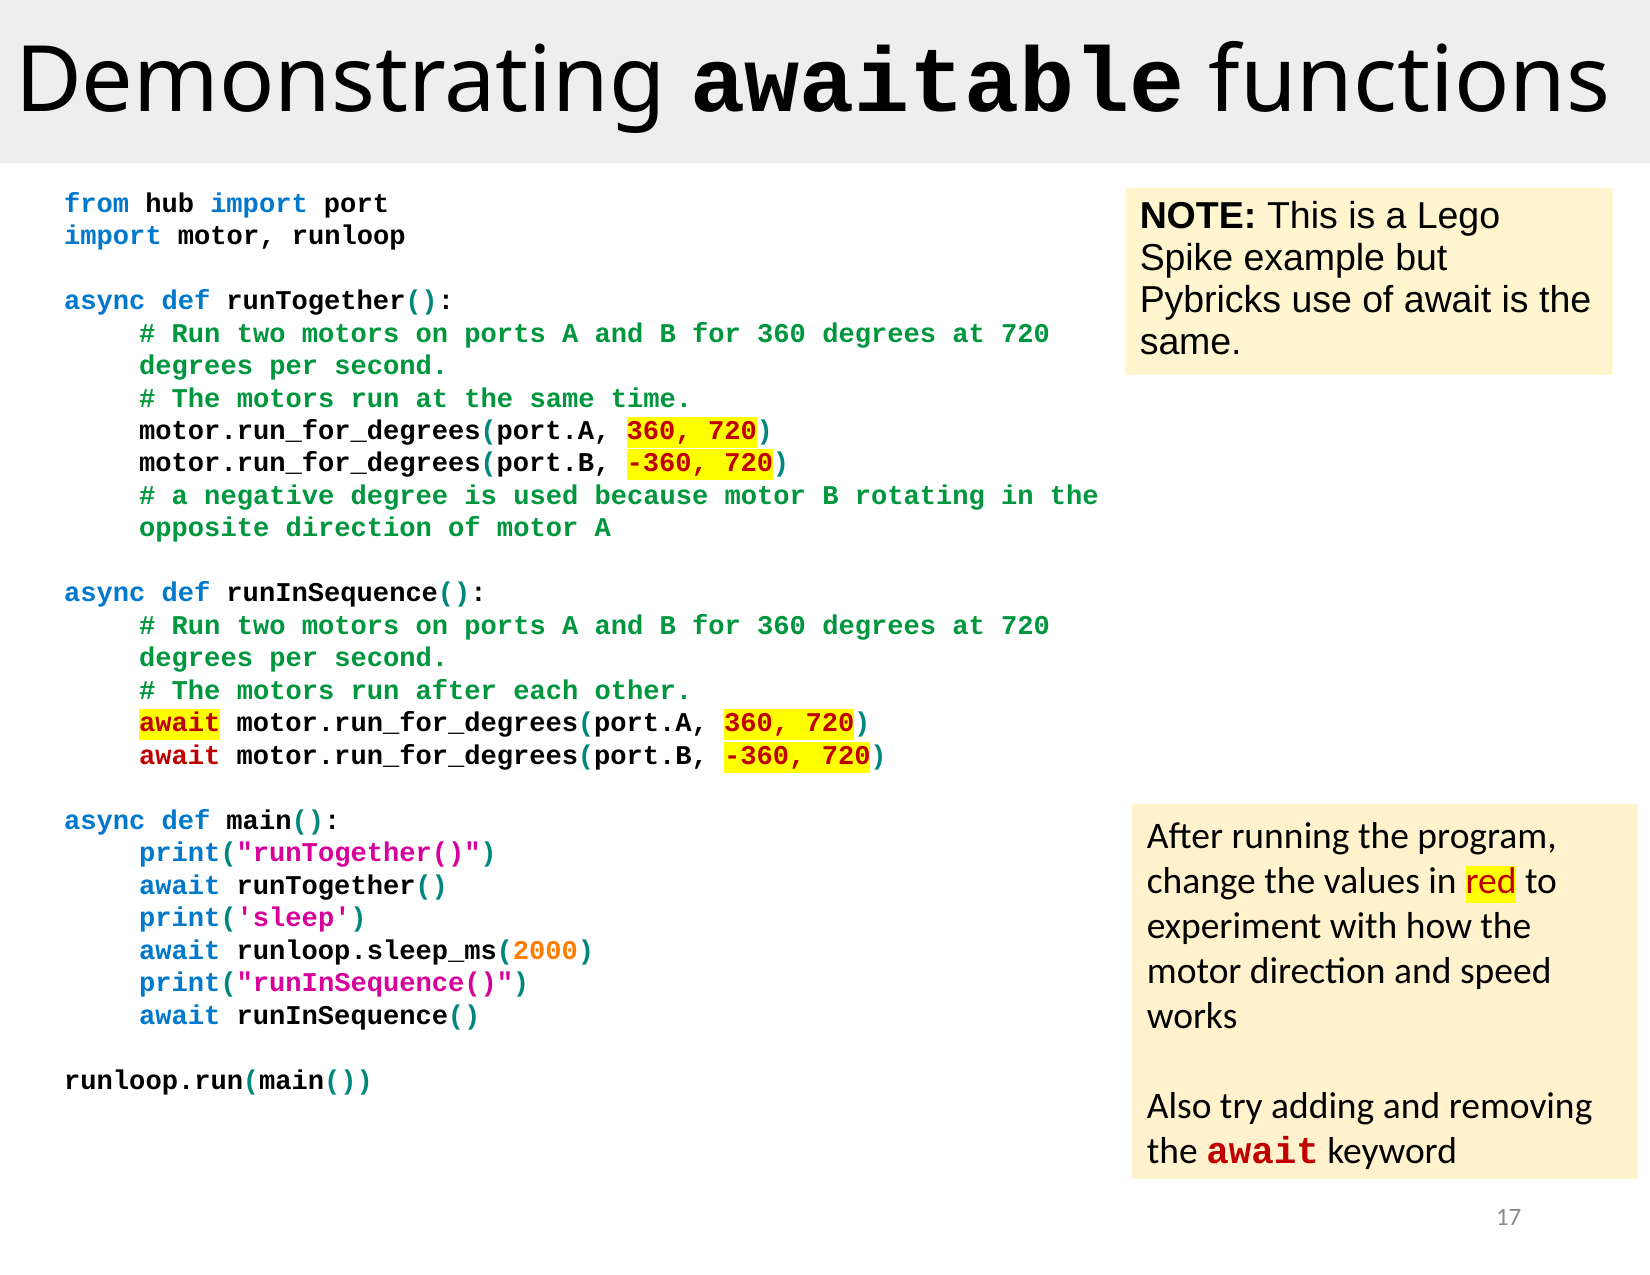

# Demonstrating awaitable functions
from hub import port
import motor, runloop
async def runTogether():
# Run two motors on ports A and B for 360 degrees at 720 degrees per second.
# The motors run at the same time.
motor.run_for_degrees(port.A, 360, 720)
motor.run_for_degrees(port.B, -360, 720)
# a negative degree is used because motor B rotating in the opposite direction of motor A
async def runInSequence():
# Run two motors on ports A and B for 360 degrees at 720 degrees per second.
# The motors run after each other.
await motor.run_for_degrees(port.A, 360, 720)
await motor.run_for_degrees(port.B, -360, 720)
async def main():
print("runTogether()")
await runTogether()
print('sleep')
await runloop.sleep_ms(2000)
print("runInSequence()")
await runInSequence()
runloop.run(main())
NOTE: This is a Lego Spike example but Pybricks use of await is the same.
After running the program, change the values in red to experiment with how the motor direction and speed works
Also try adding and removing the await keyword
17